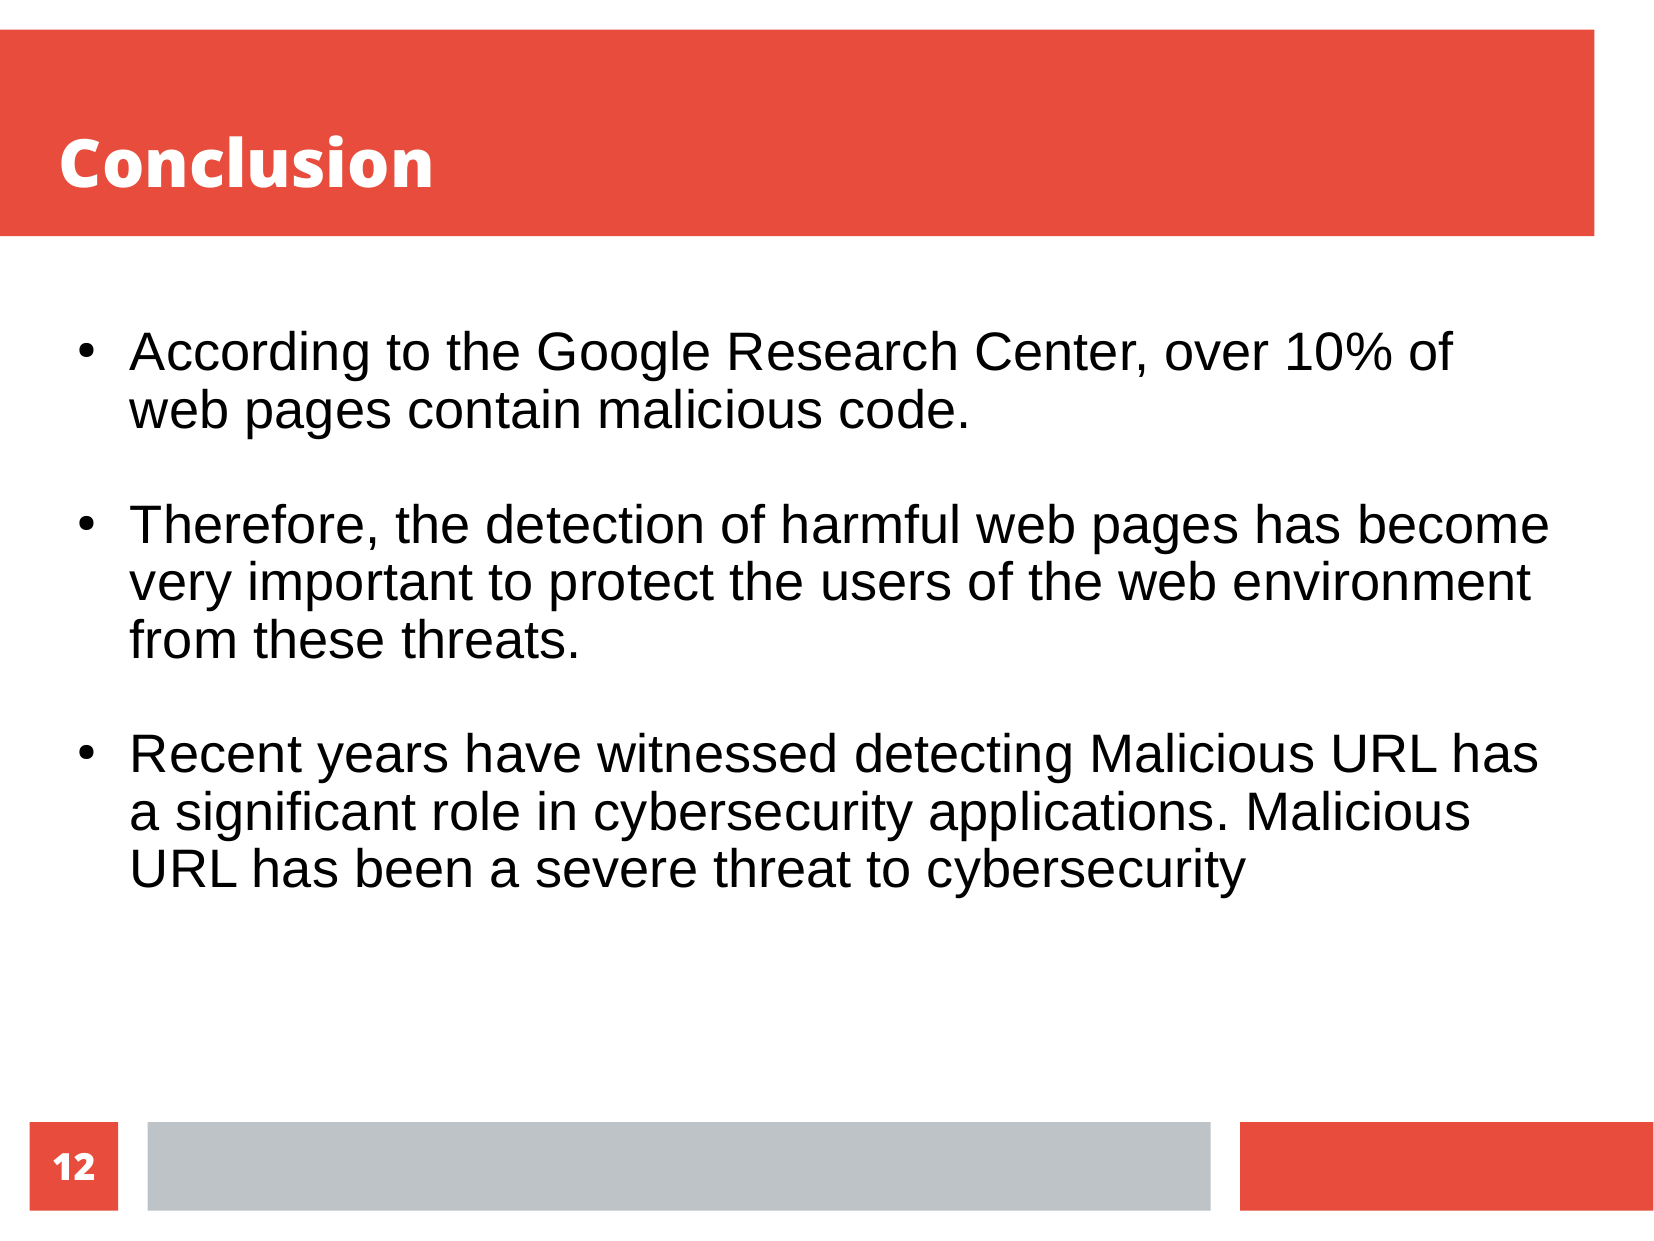

# Conclusion
According to the Google Research Center, over 10% of web pages contain malicious code.
Therefore, the detection of harmful web pages has become very important to protect the users of the web environment from these threats.
Recent years have witnessed detecting Malicious URL has a significant role in cybersecurity applications. Malicious URL has been a severe threat to cybersecurity
12